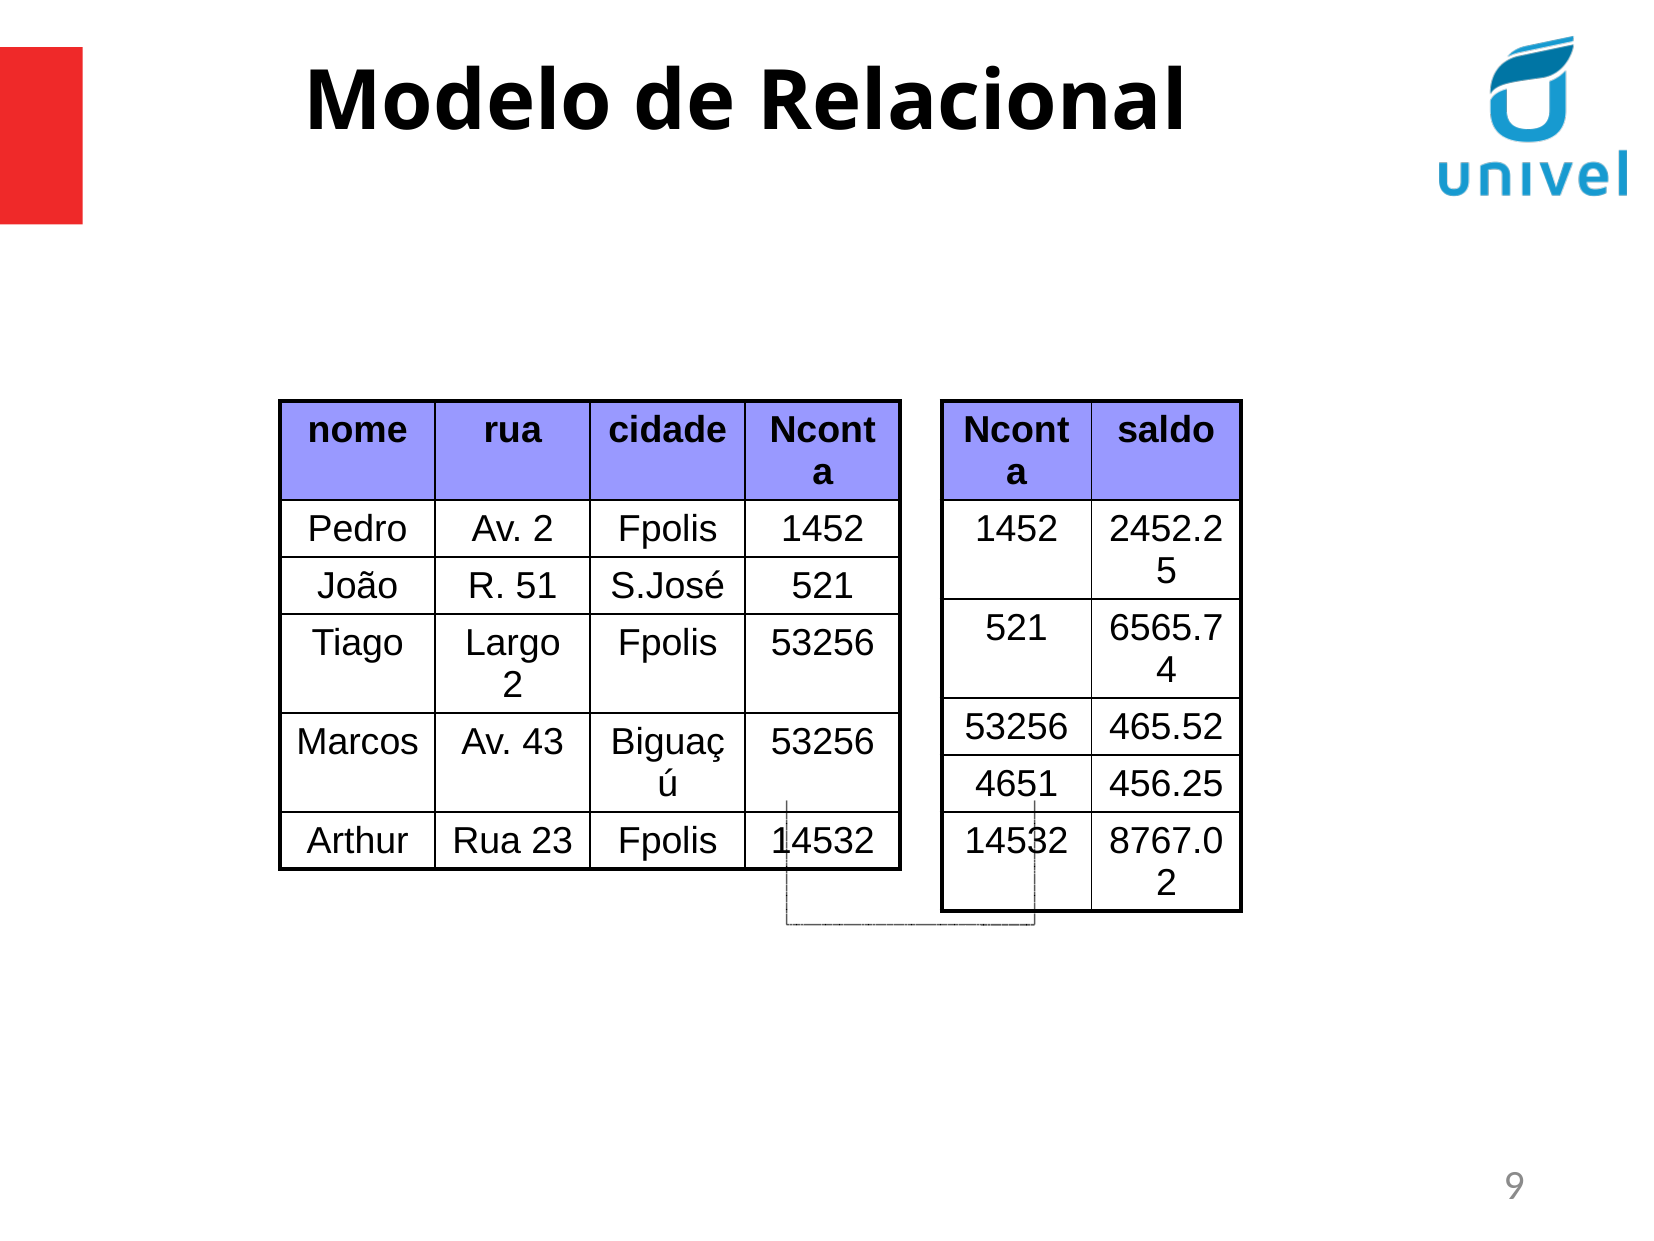

# Modelo de Relacional
| nome | rua | cidade | Nconta |
| --- | --- | --- | --- |
| Pedro | Av. 2 | Fpolis | 1452 |
| João | R. 51 | S.José | 521 |
| Tiago | Largo 2 | Fpolis | 53256 |
| Marcos | Av. 43 | Biguaçú | 53256 |
| Arthur | Rua 23 | Fpolis | 14532 |
| Nconta | saldo |
| --- | --- |
| 1452 | 2452.25 |
| 521 | 6565.74 |
| 53256 | 465.52 |
| 4651 | 456.25 |
| 14532 | 8767.02 |